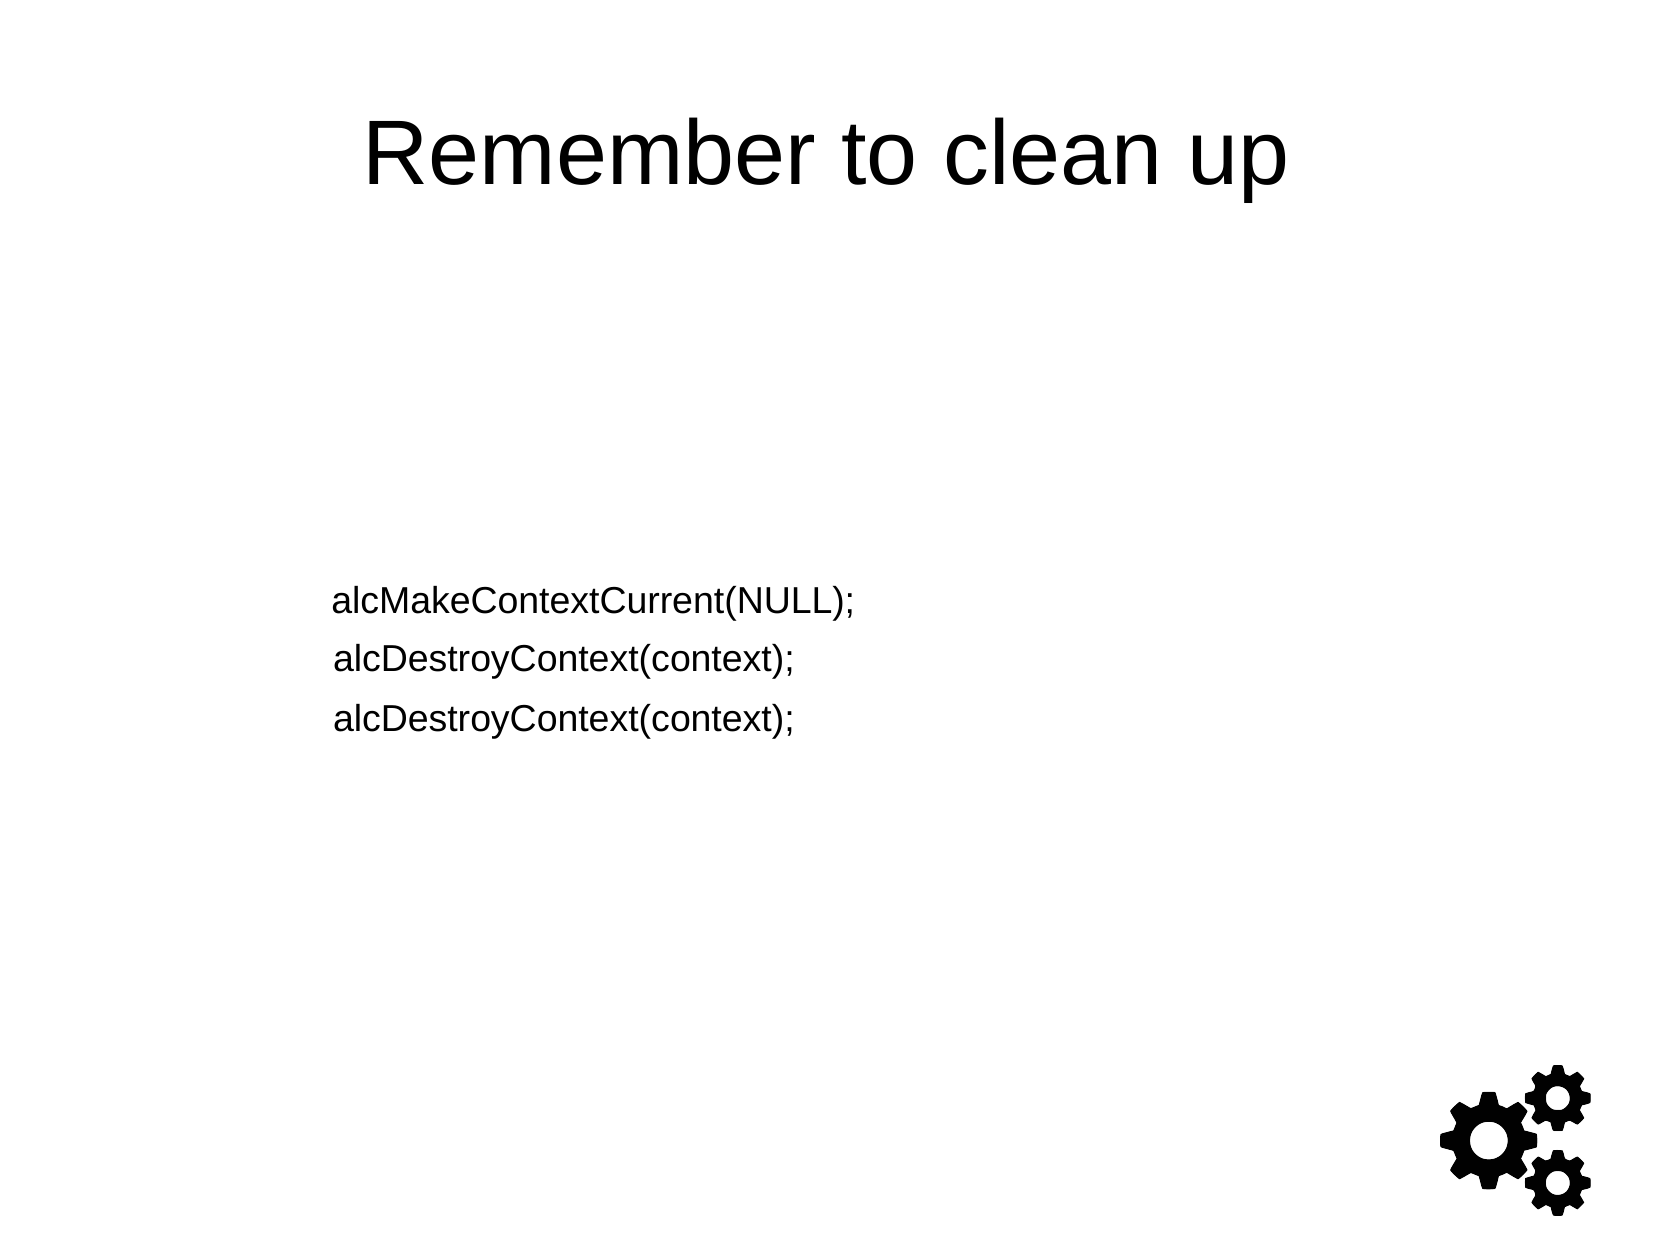

# Remember to clean up
alcMakeContextCurrent(NULL);
alcDestroyContext(context);
alcDestroyContext(context);